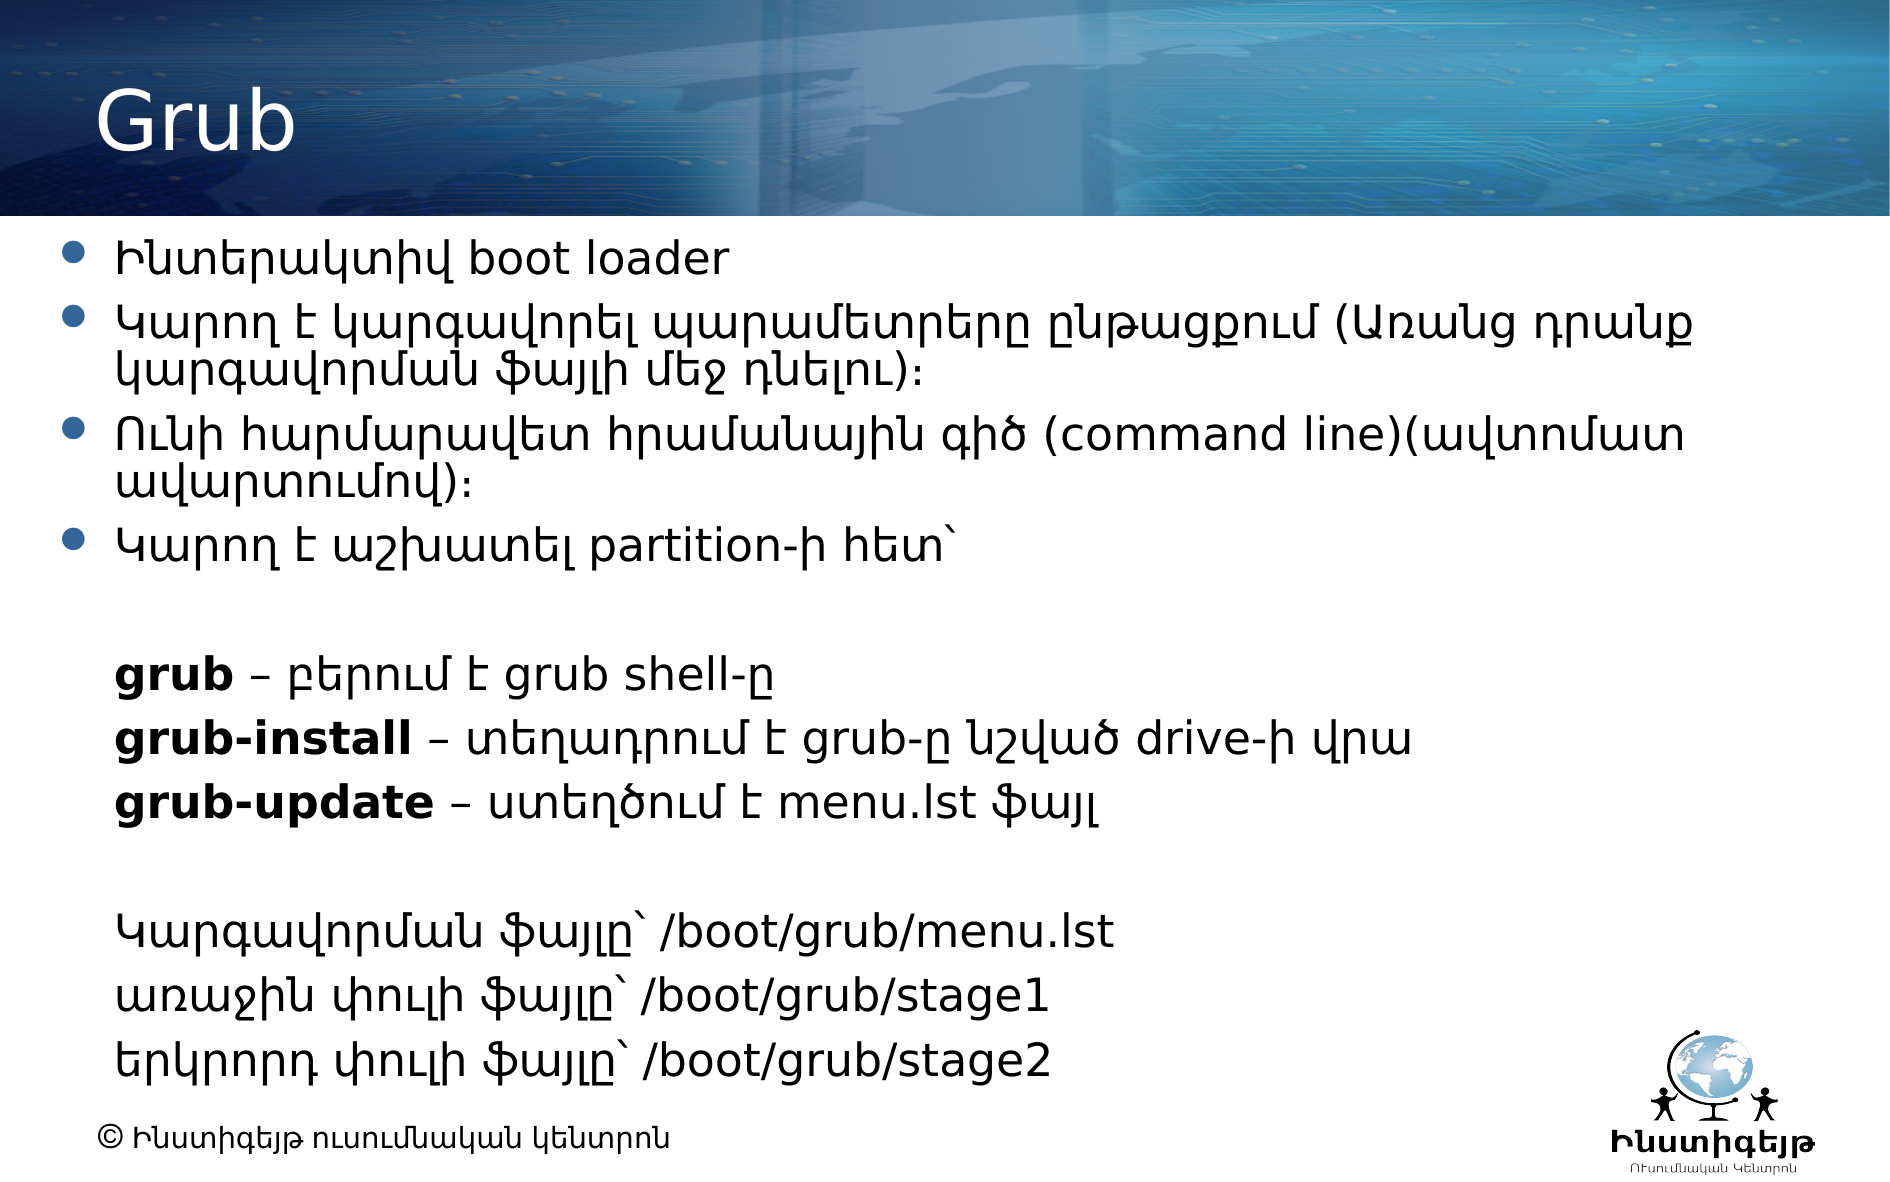

Grub
# Ինտերակտիվ boot loader
Կարող է կարգավորել պարամետրերը ընթացքում (Առանց դրանք կարգավորման ֆայլի մեջ դնելու)։
Ունի հարմարավետ հրամանային գիծ (command line)(ավտոմատ ավարտումով)։
Կարող է աշխատել partition-ի հետ՝
grub – բերում է grub shell-ը
grub-install – տեղադրում է grub-ը նշված drive-ի վրա
grub-update – ստեղծում է menu.lst ֆայլ
Կարգավորման ֆայլը՝ /boot/grub/menu.lst
առաջին փուլի ֆայլը՝ /boot/grub/stage1
երկրորդ փուլի ֆայլը՝ /boot/grub/stage2